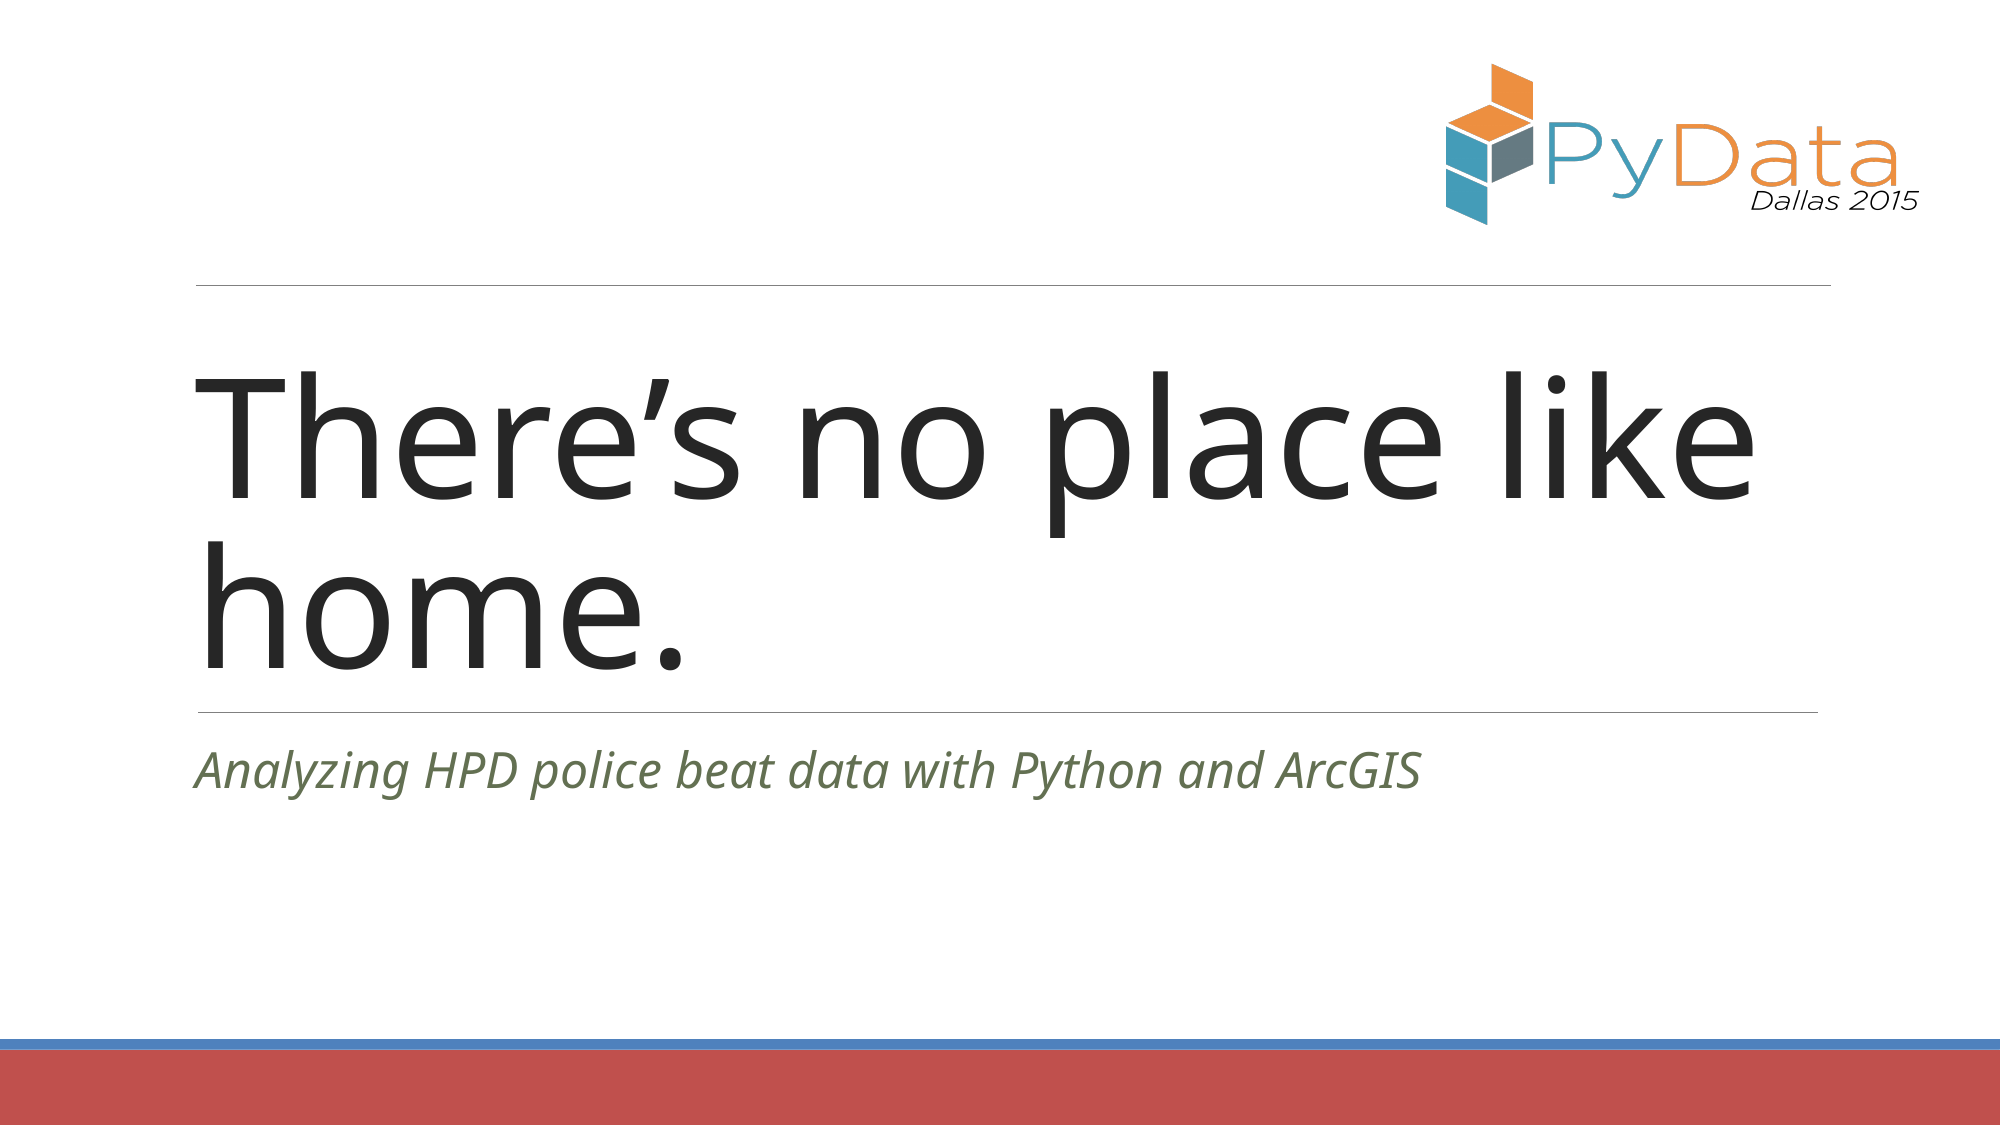

There’s no place like home.
Analyzing HPD police beat data with Python and ArcGIS